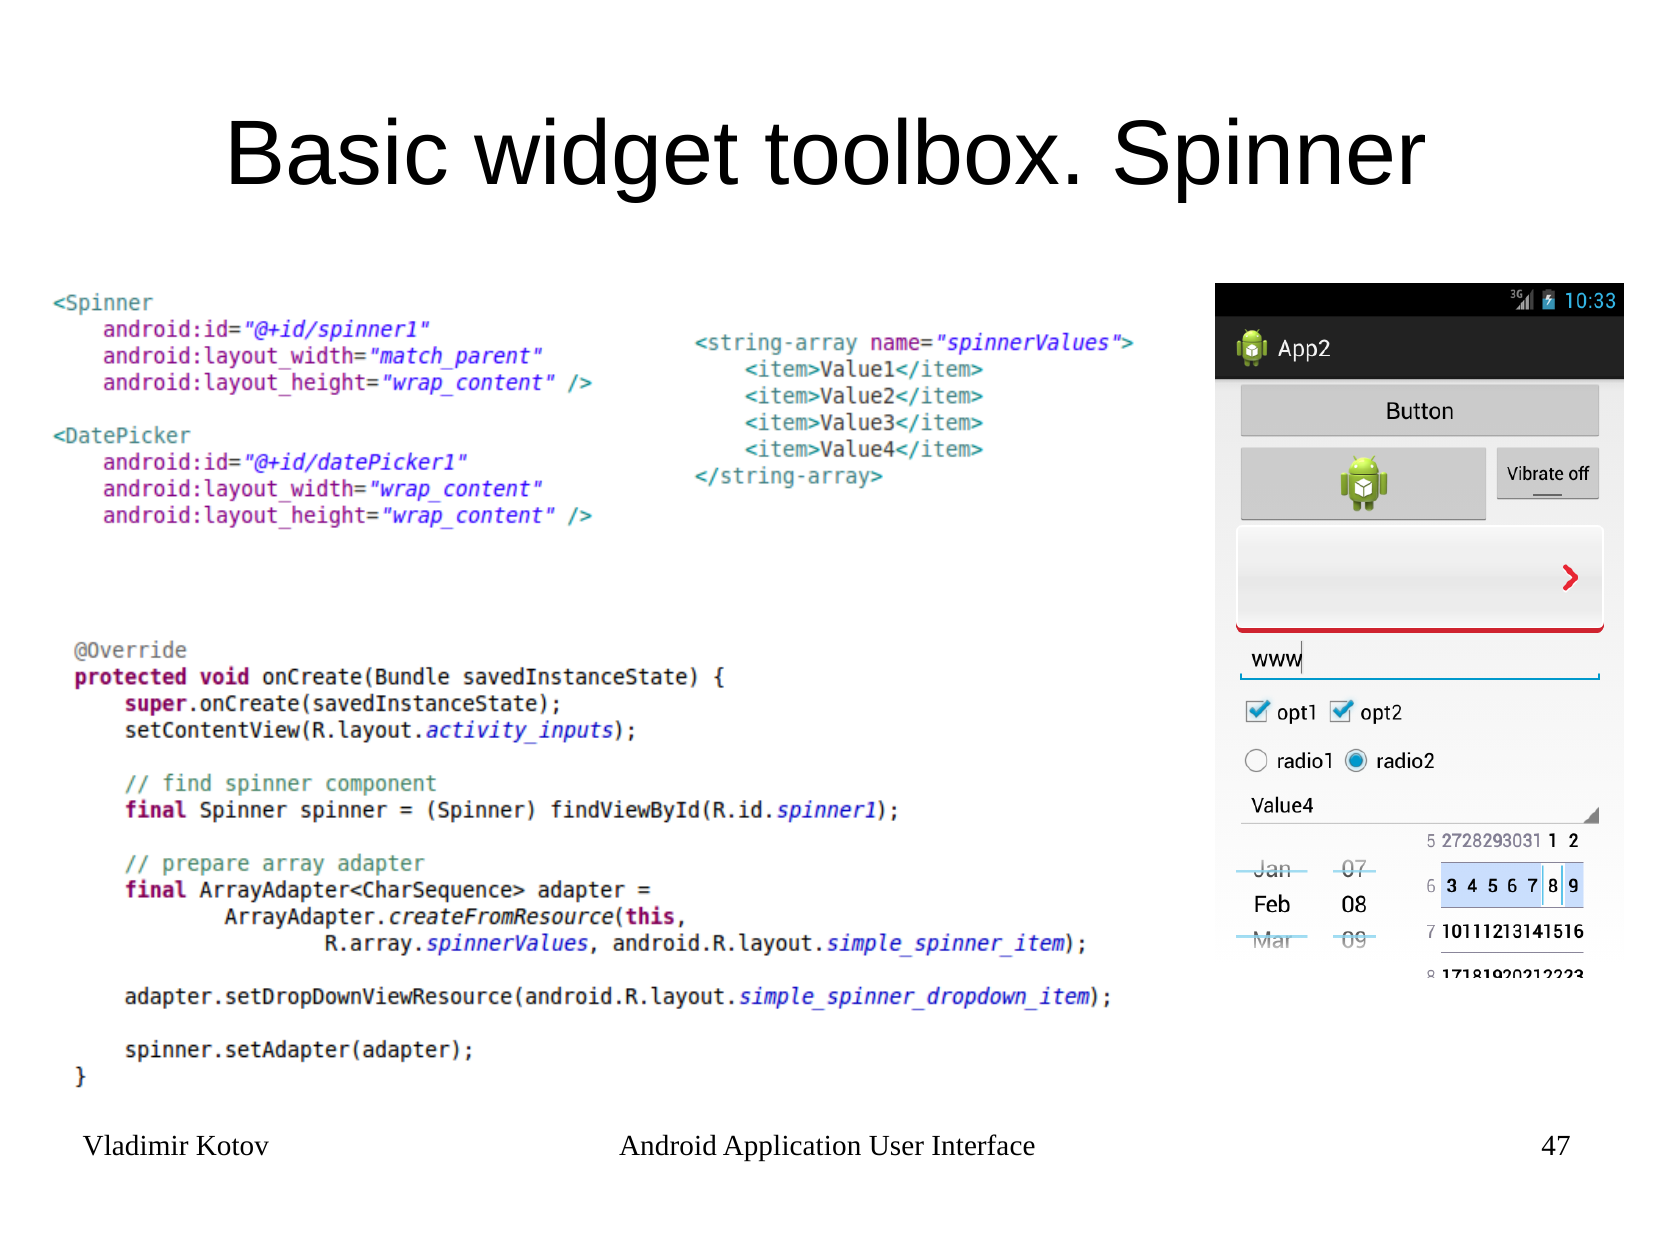

# Basic widget toolbox. Spinner
Vladimir Kotov
Android Application User Interface
47